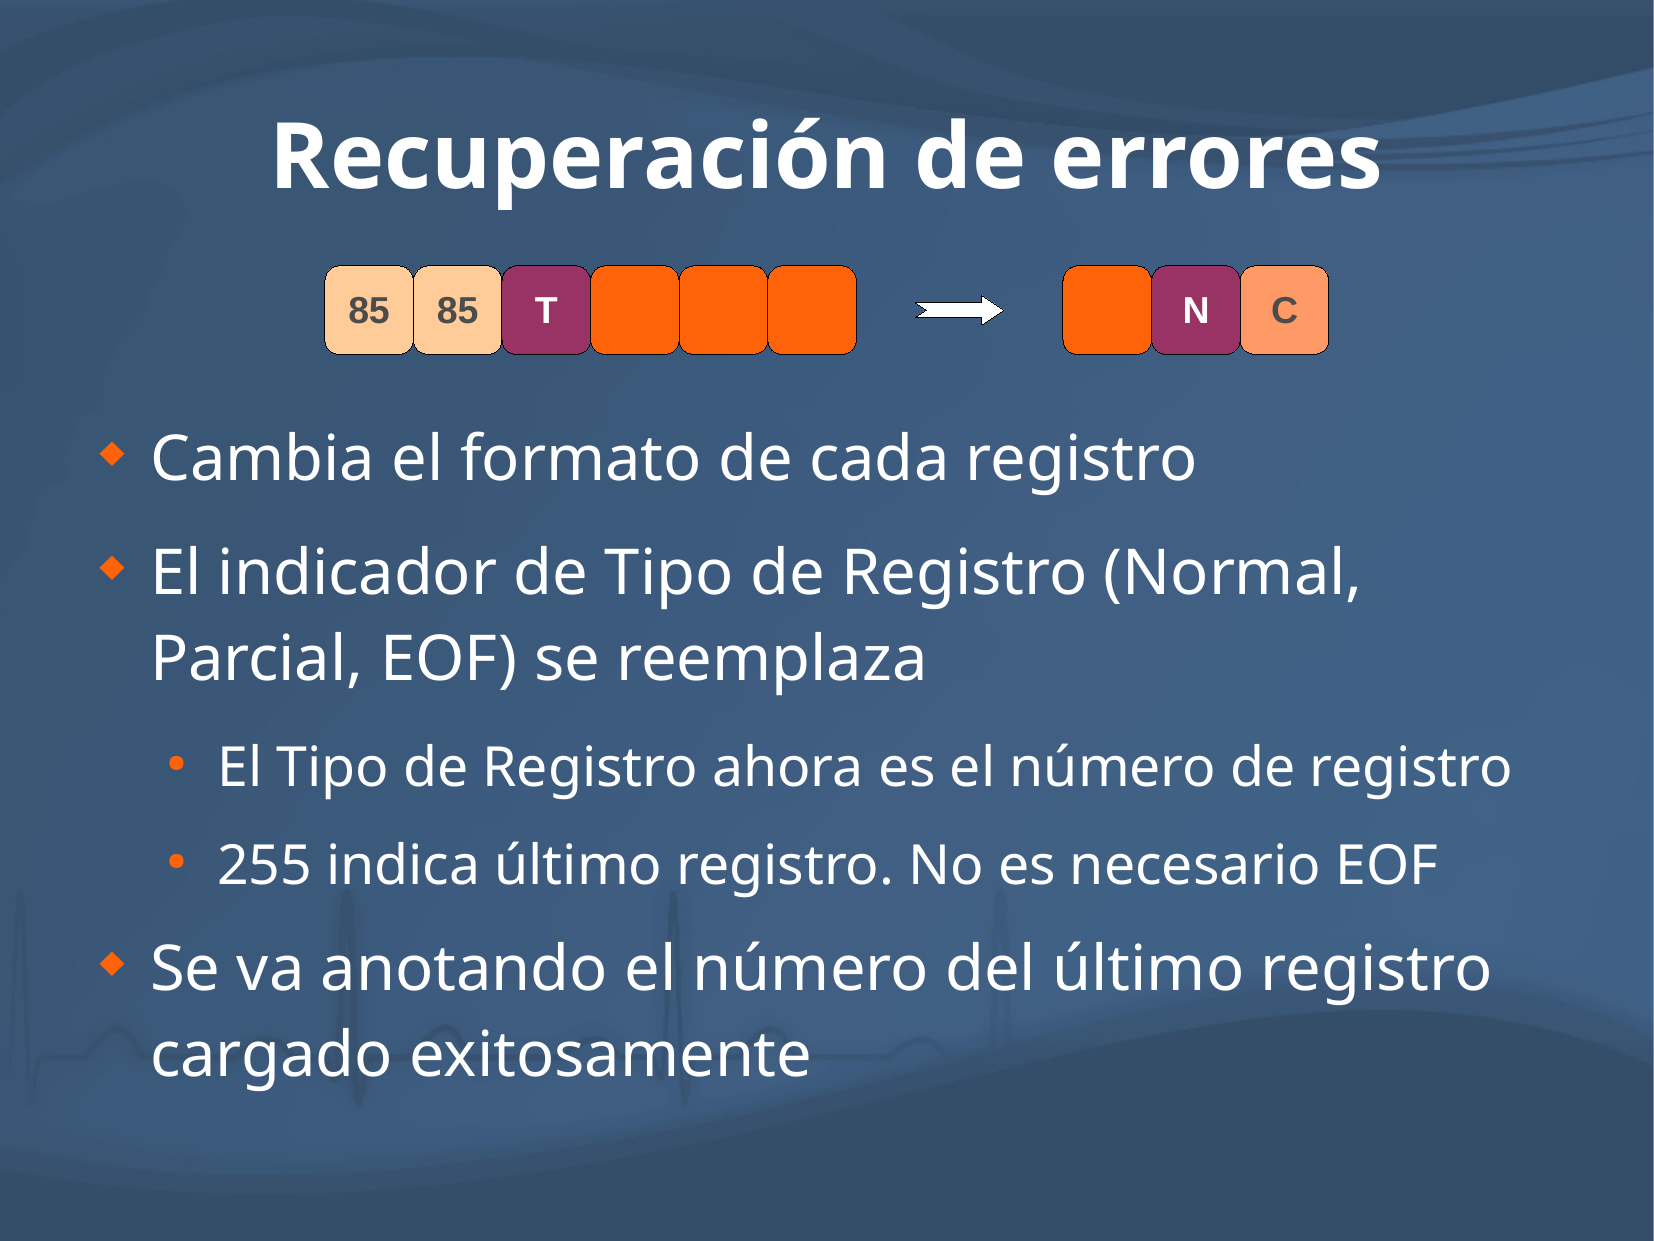

# Recuperación de errores
85
85
T
N
C
Cambia el formato de cada registro
El indicador de Tipo de Registro (Normal, Parcial, EOF) se reemplaza
El Tipo de Registro ahora es el número de registro
255 indica último registro. No es necesario EOF
Se va anotando el número del último registro cargado exitosamente